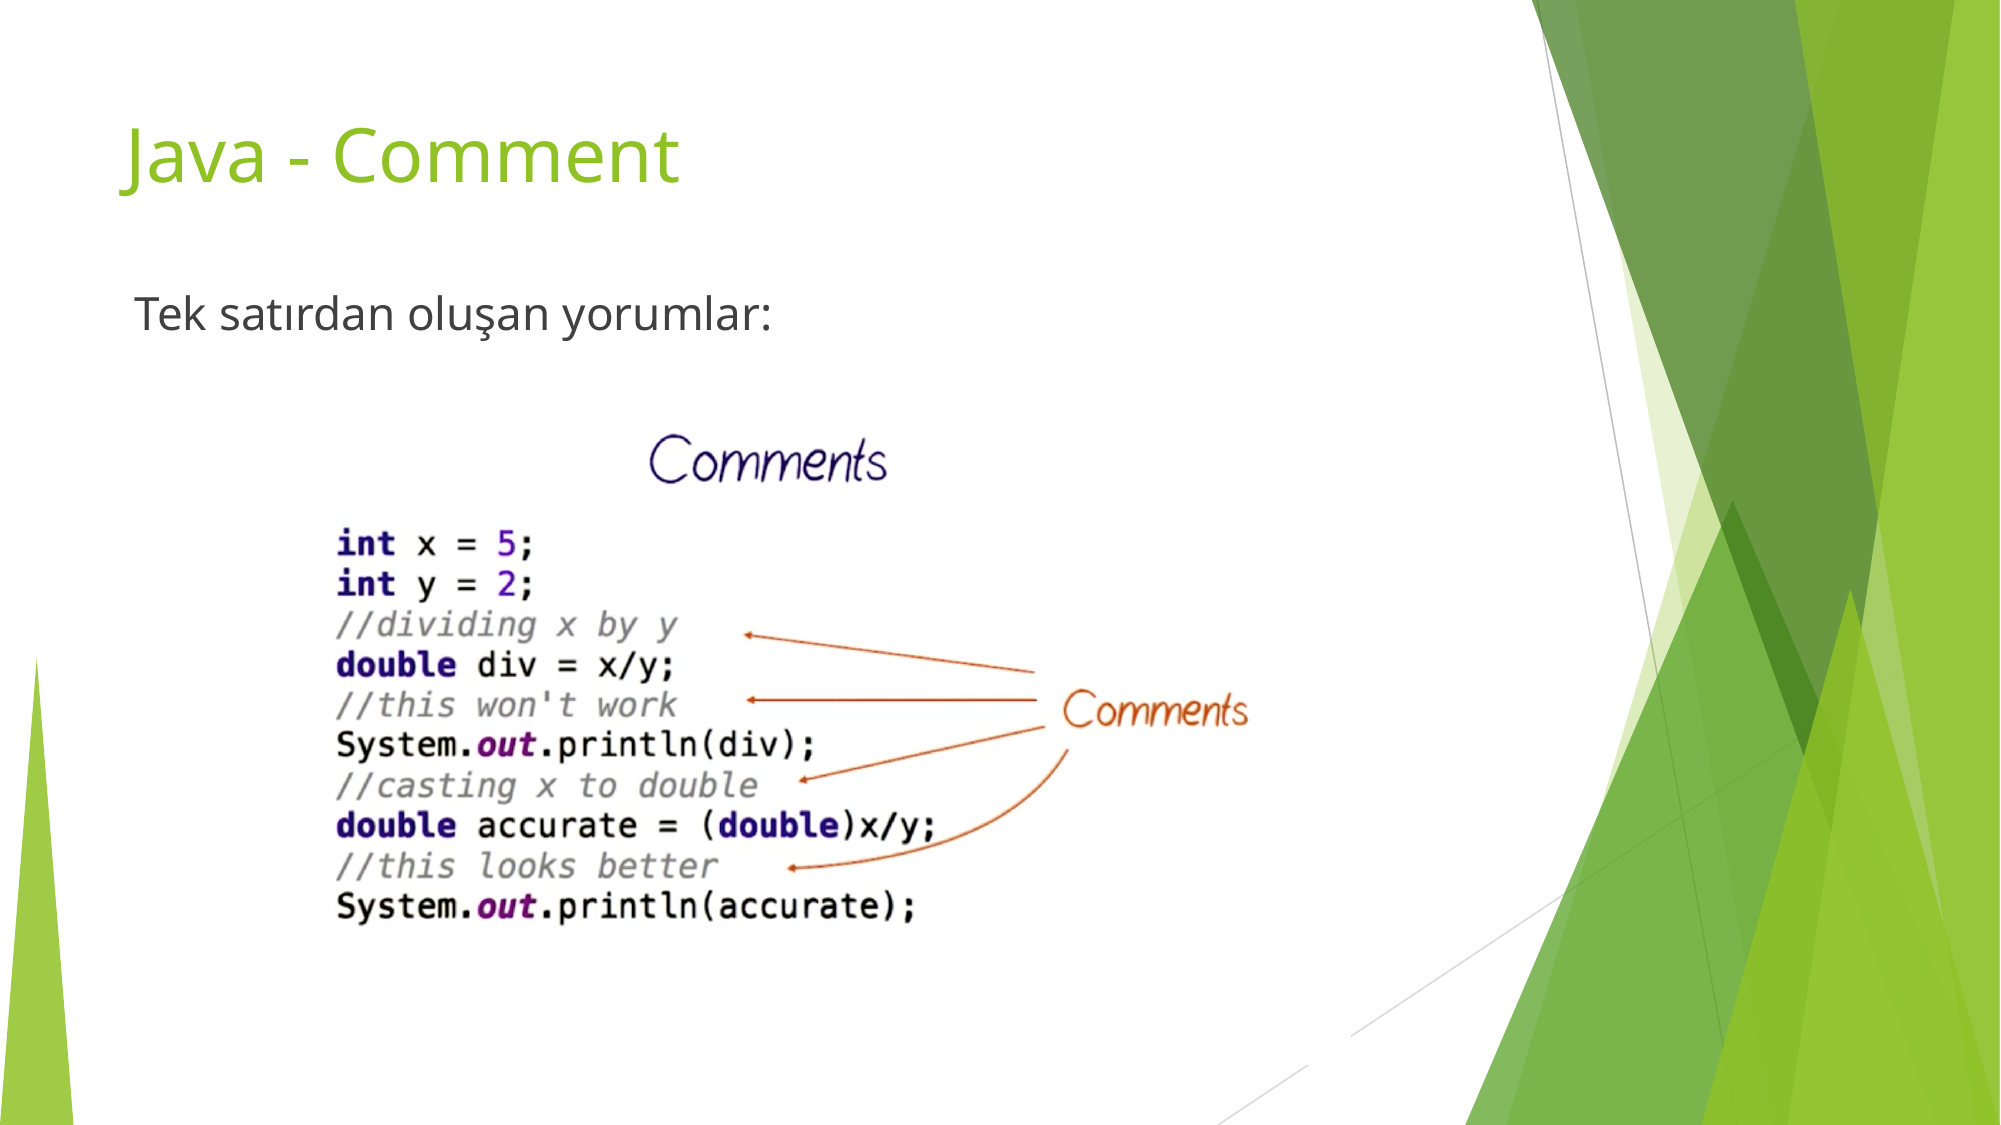

# Java - Comment
Tek satırdan oluşan yorumlar: